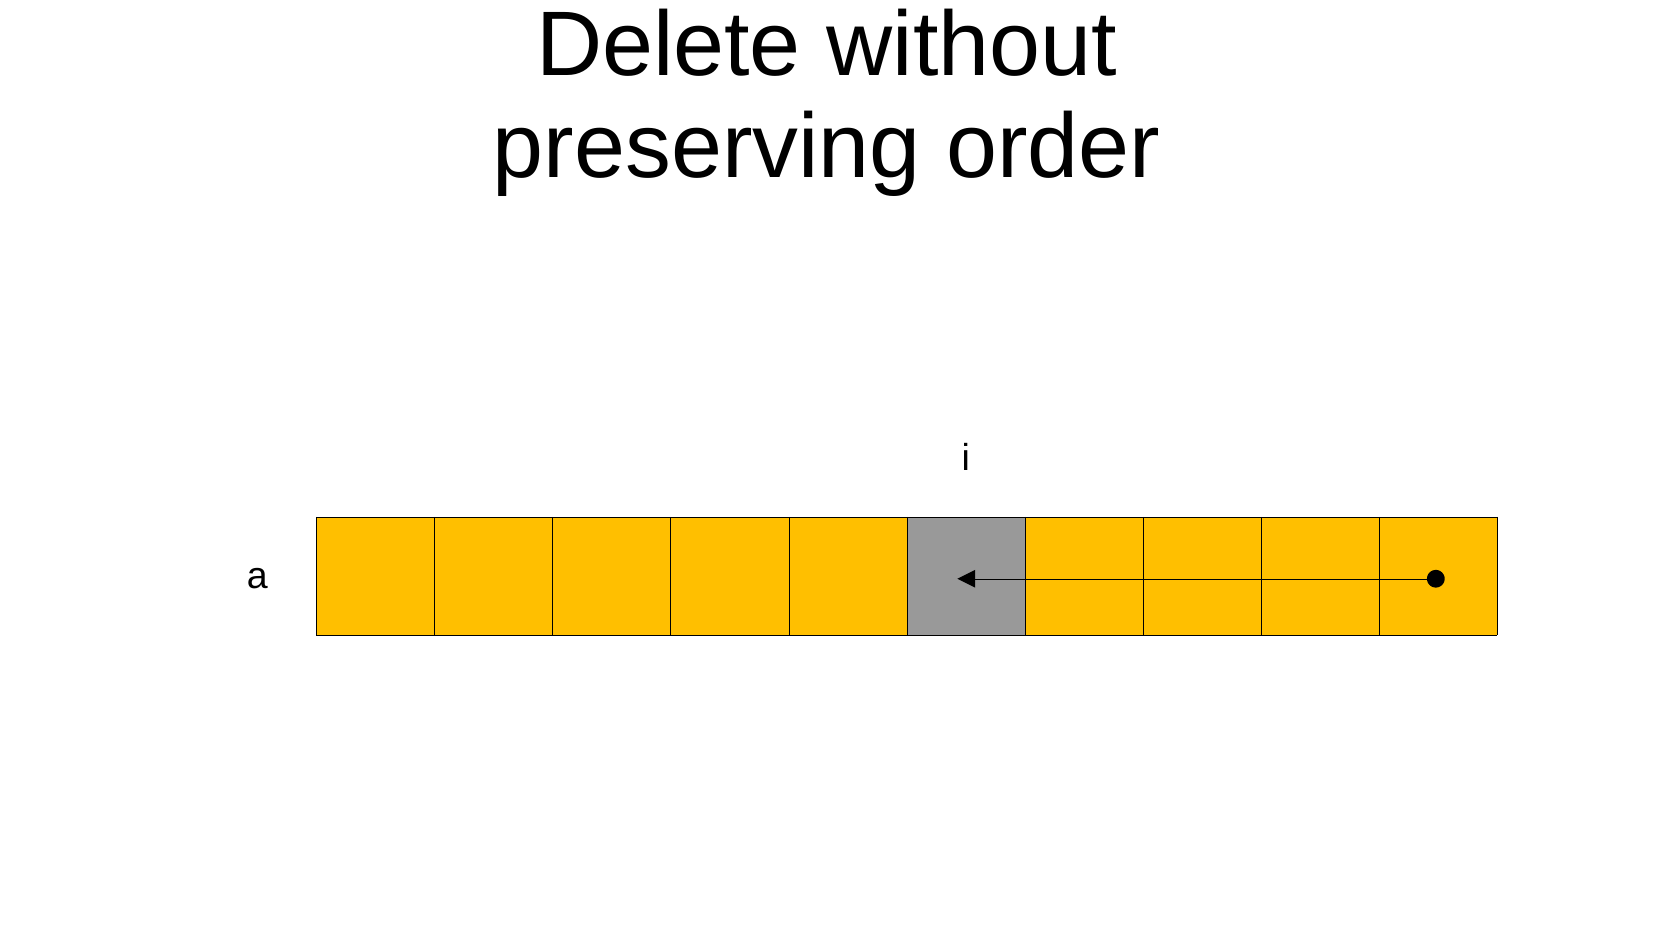

# Delete without preserving order
| | | | | | | i | | | | |
| --- | --- | --- | --- | --- | --- | --- | --- | --- | --- | --- |
| a | | | | | | | | | | |